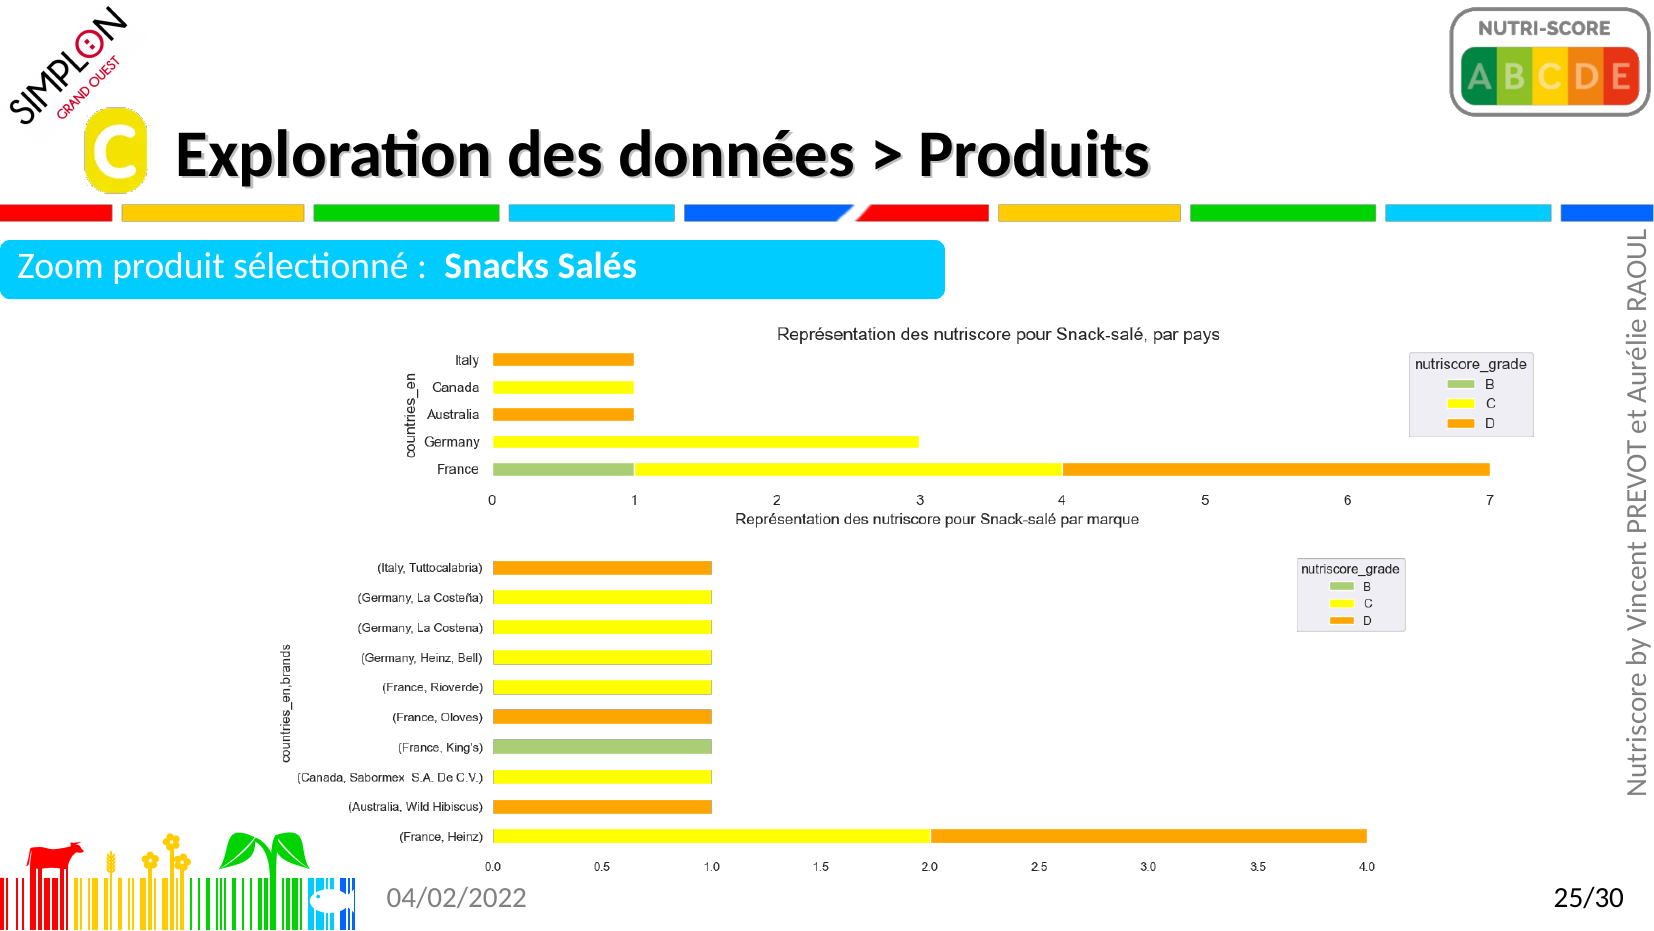

# Exploration des données > Produits
Zoom produit sélectionné : Snacks Salés
25